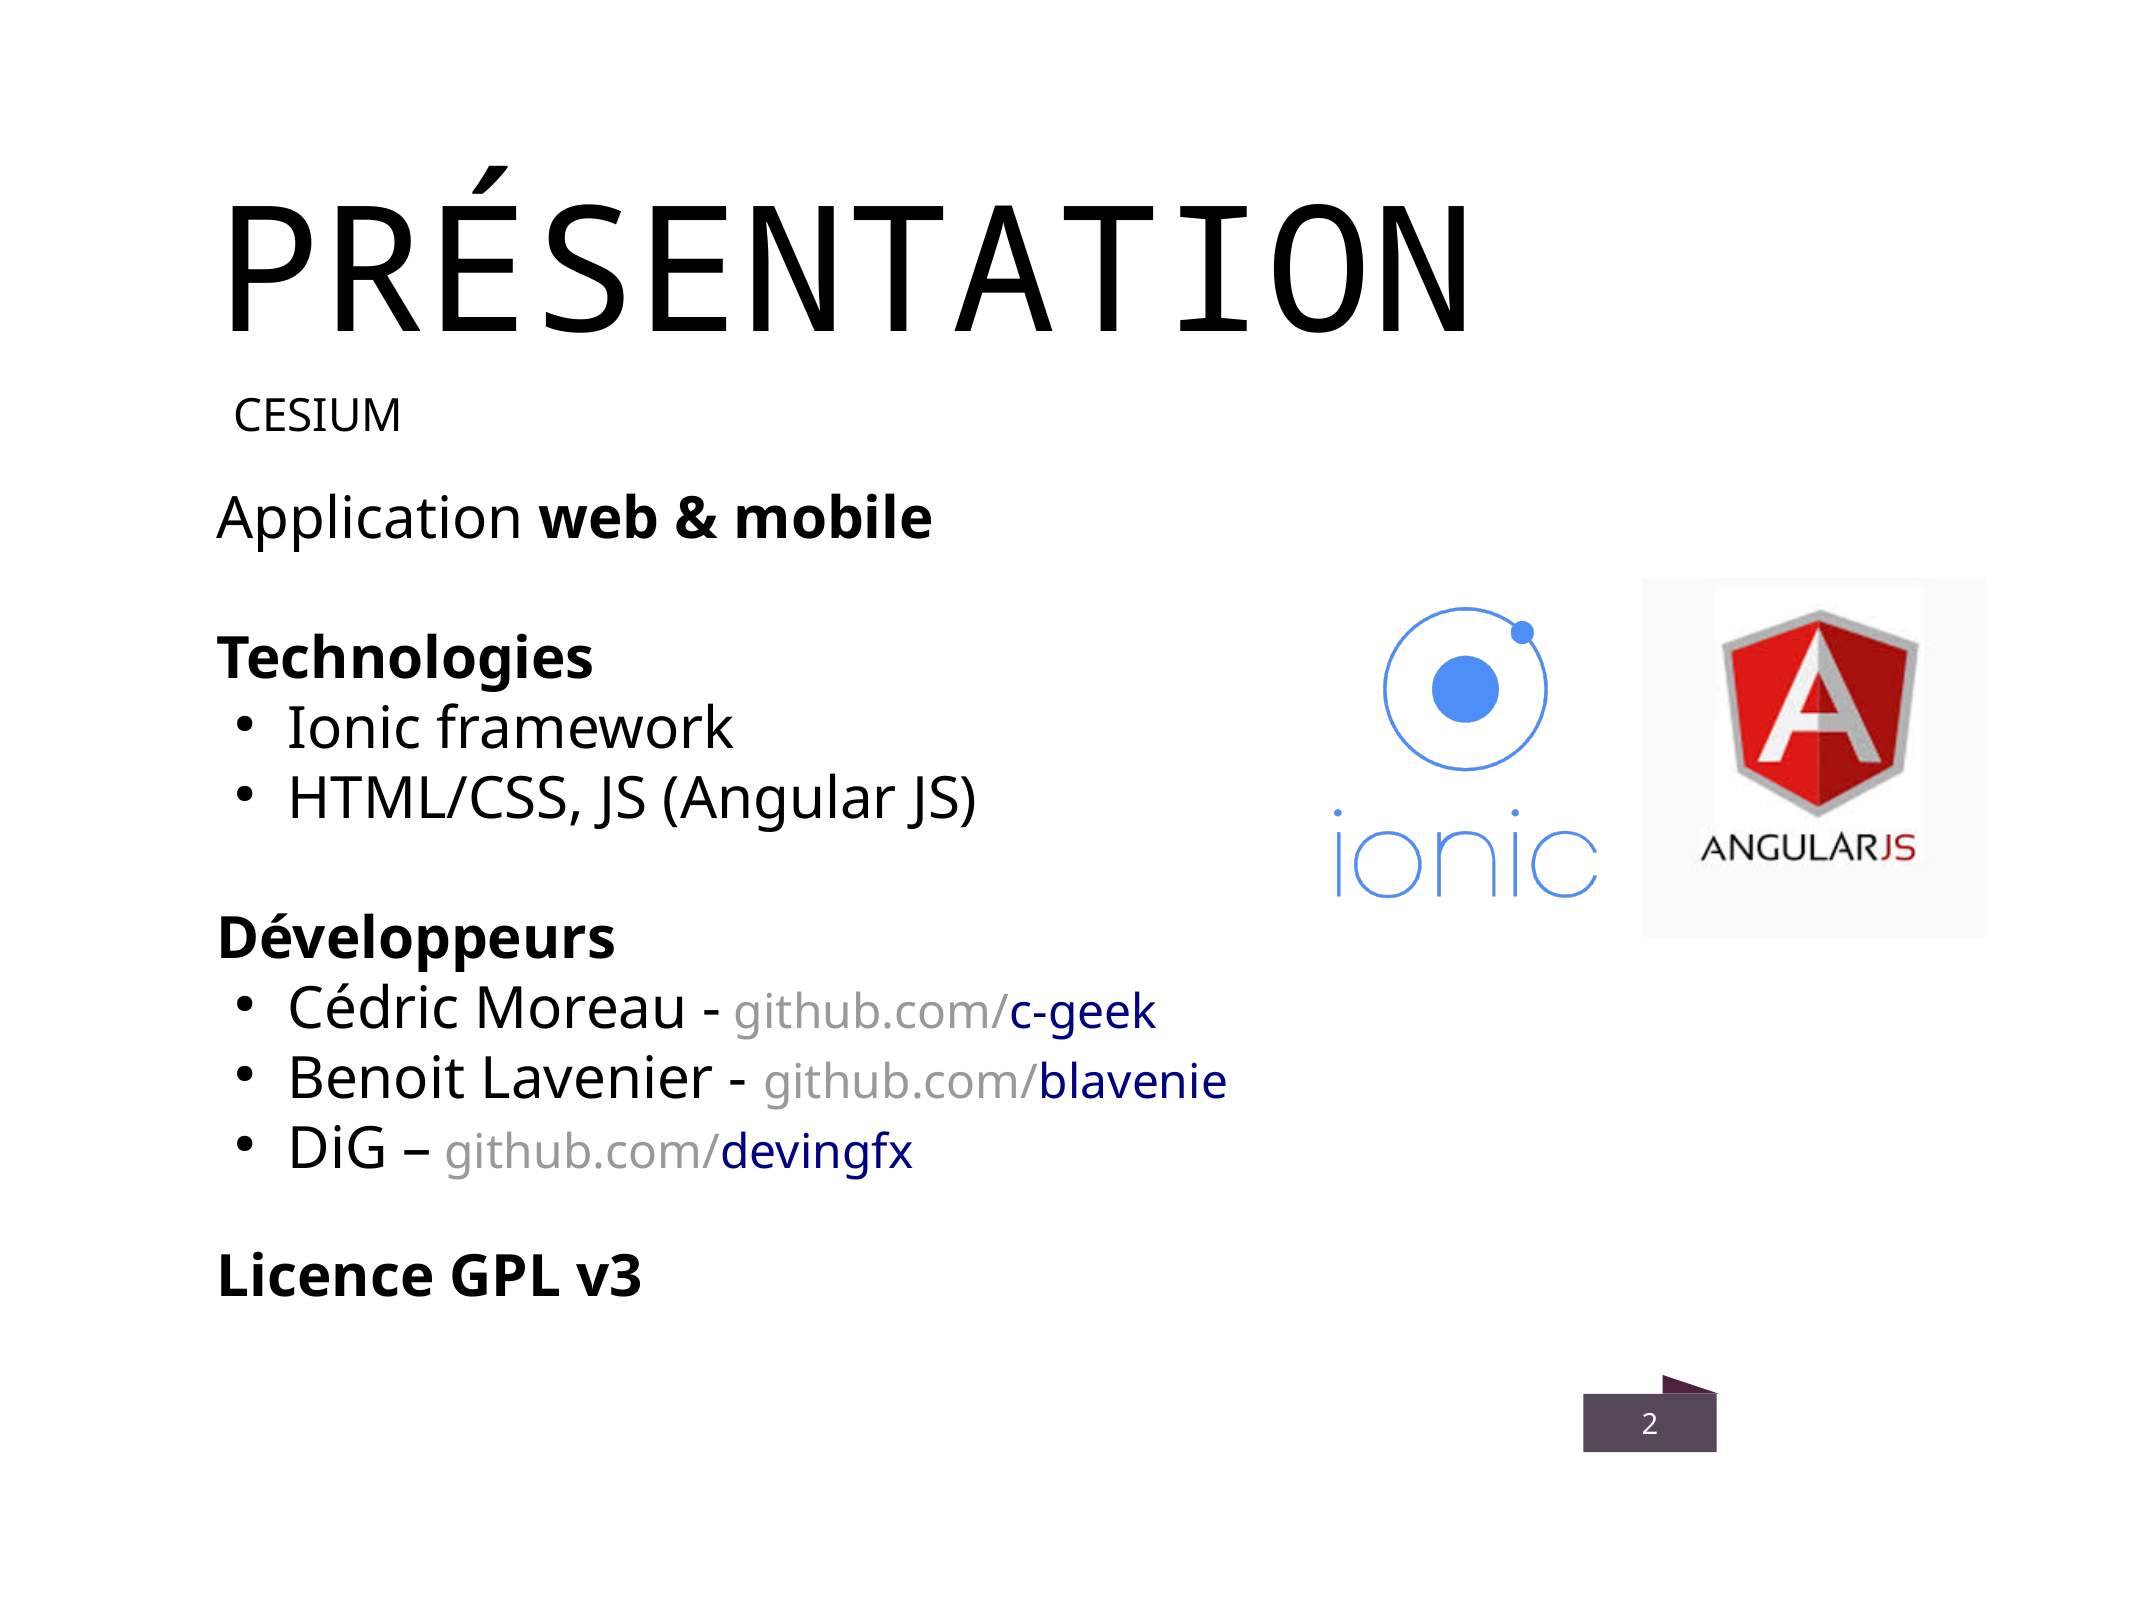

PRéSENTATION
CESIUM
Application web & mobile
Technologies
Ionic framework
HTML/CSS, JS (Angular JS)
Développeurs
Cédric Moreau - github.com/c-geek
Benoit Lavenier - github.com/blavenie
DiG – github.com/devingfx
Licence GPL v3
# 2